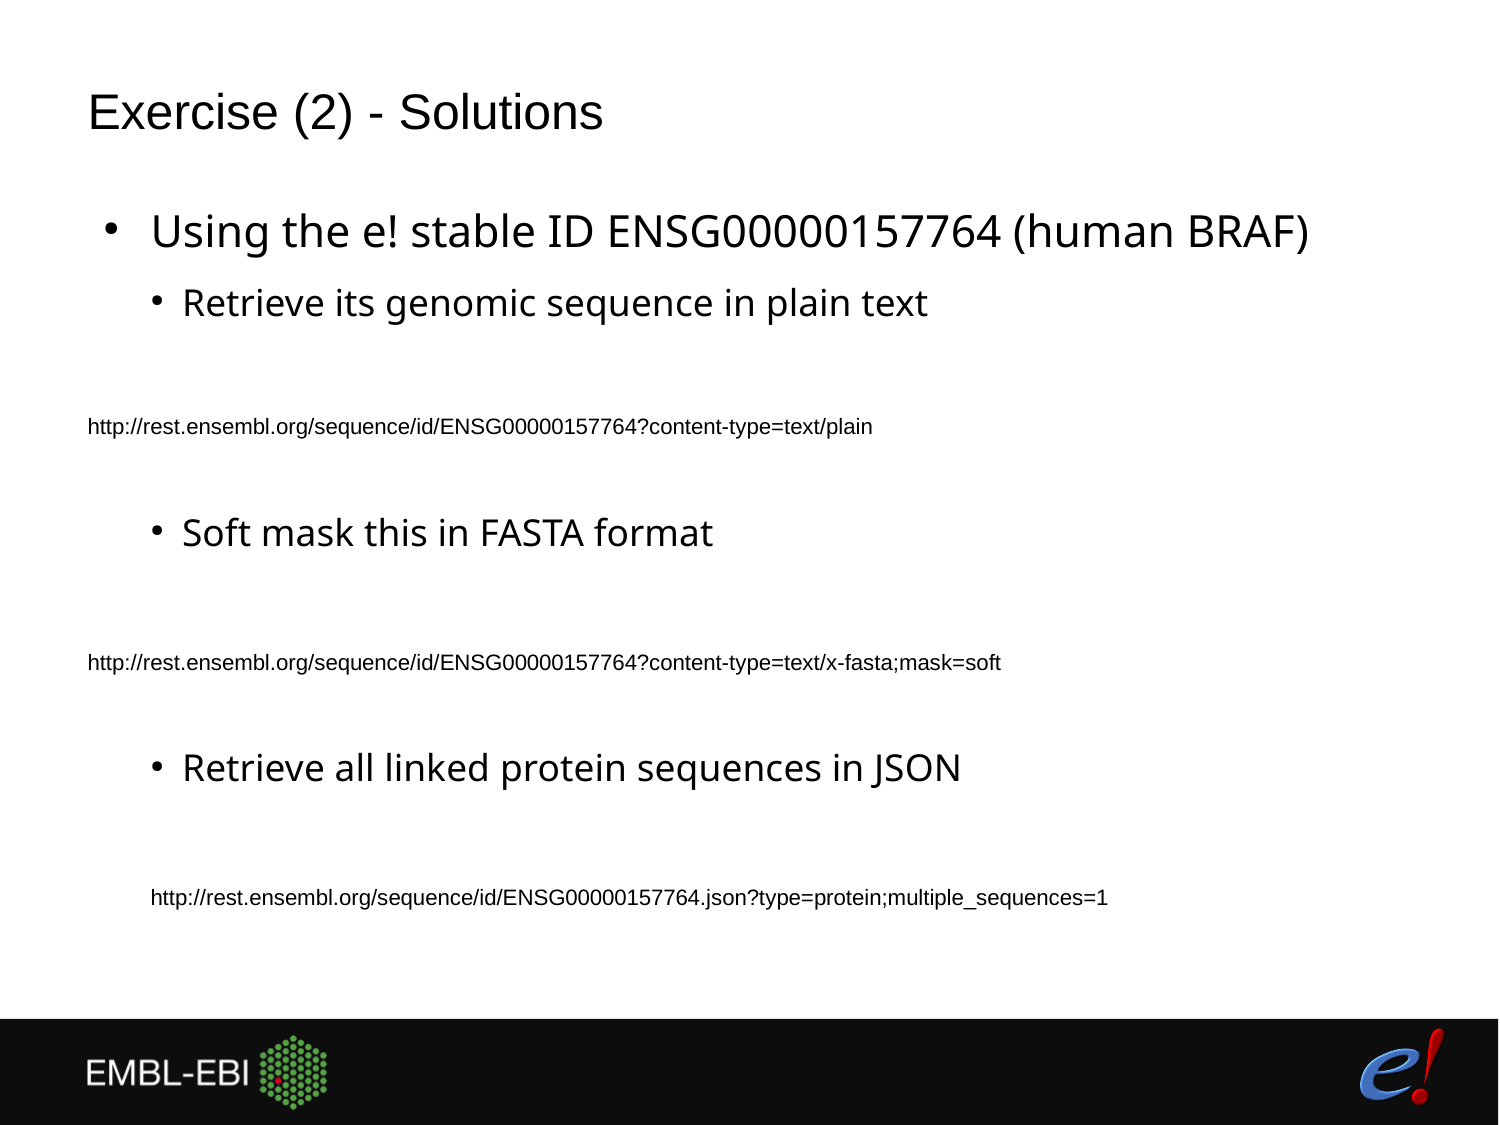

# Exercise (2) - Solutions
Using the e! stable ID ENSG00000157764 (human BRAF)
Retrieve its genomic sequence in plain text
http://rest.ensembl.org/sequence/id/ENSG00000157764?content-type=text/plain
Soft mask this in FASTA format
http://rest.ensembl.org/sequence/id/ENSG00000157764?content-type=text/x-fasta;mask=soft
Retrieve all linked protein sequences in JSON
http://rest.ensembl.org/sequence/id/ENSG00000157764.json?type=protein;multiple_sequences=1